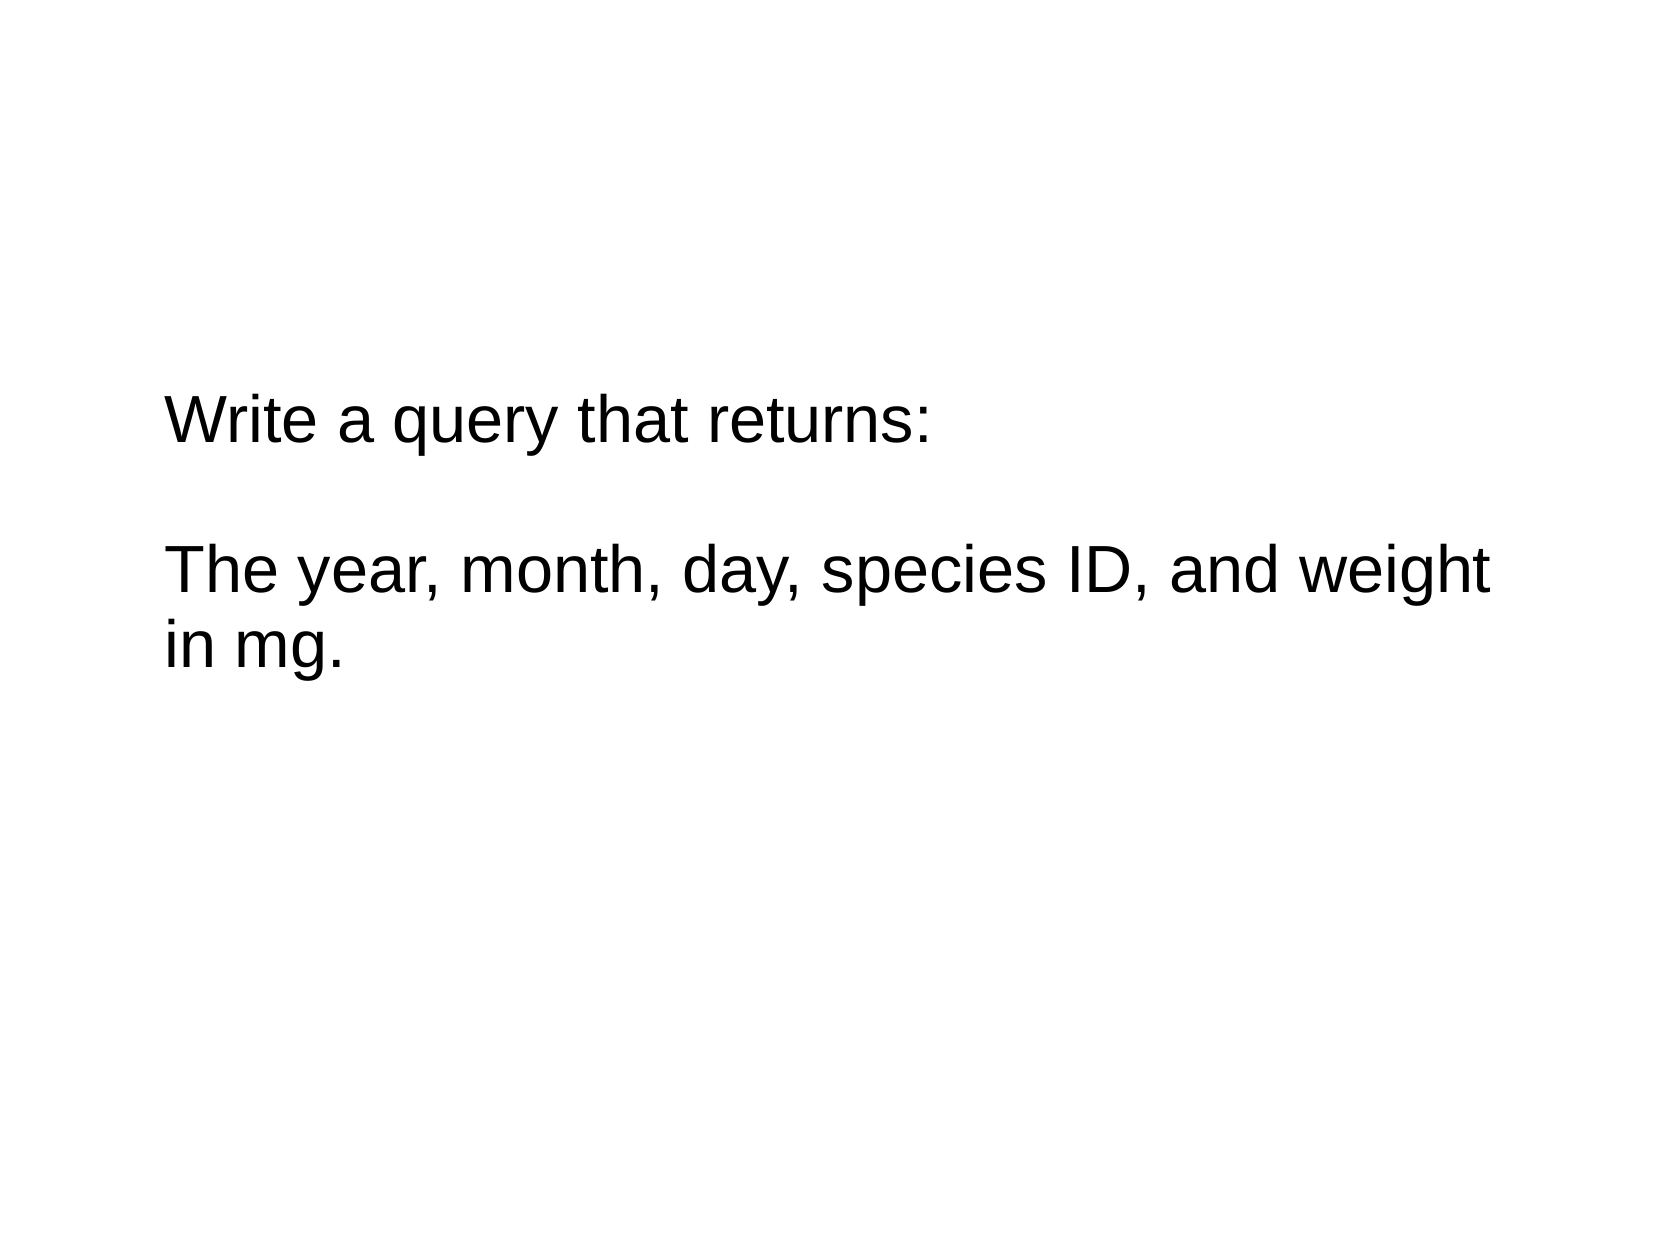

Write a query that returns:
The year, month, day, species ID, and weight in mg.